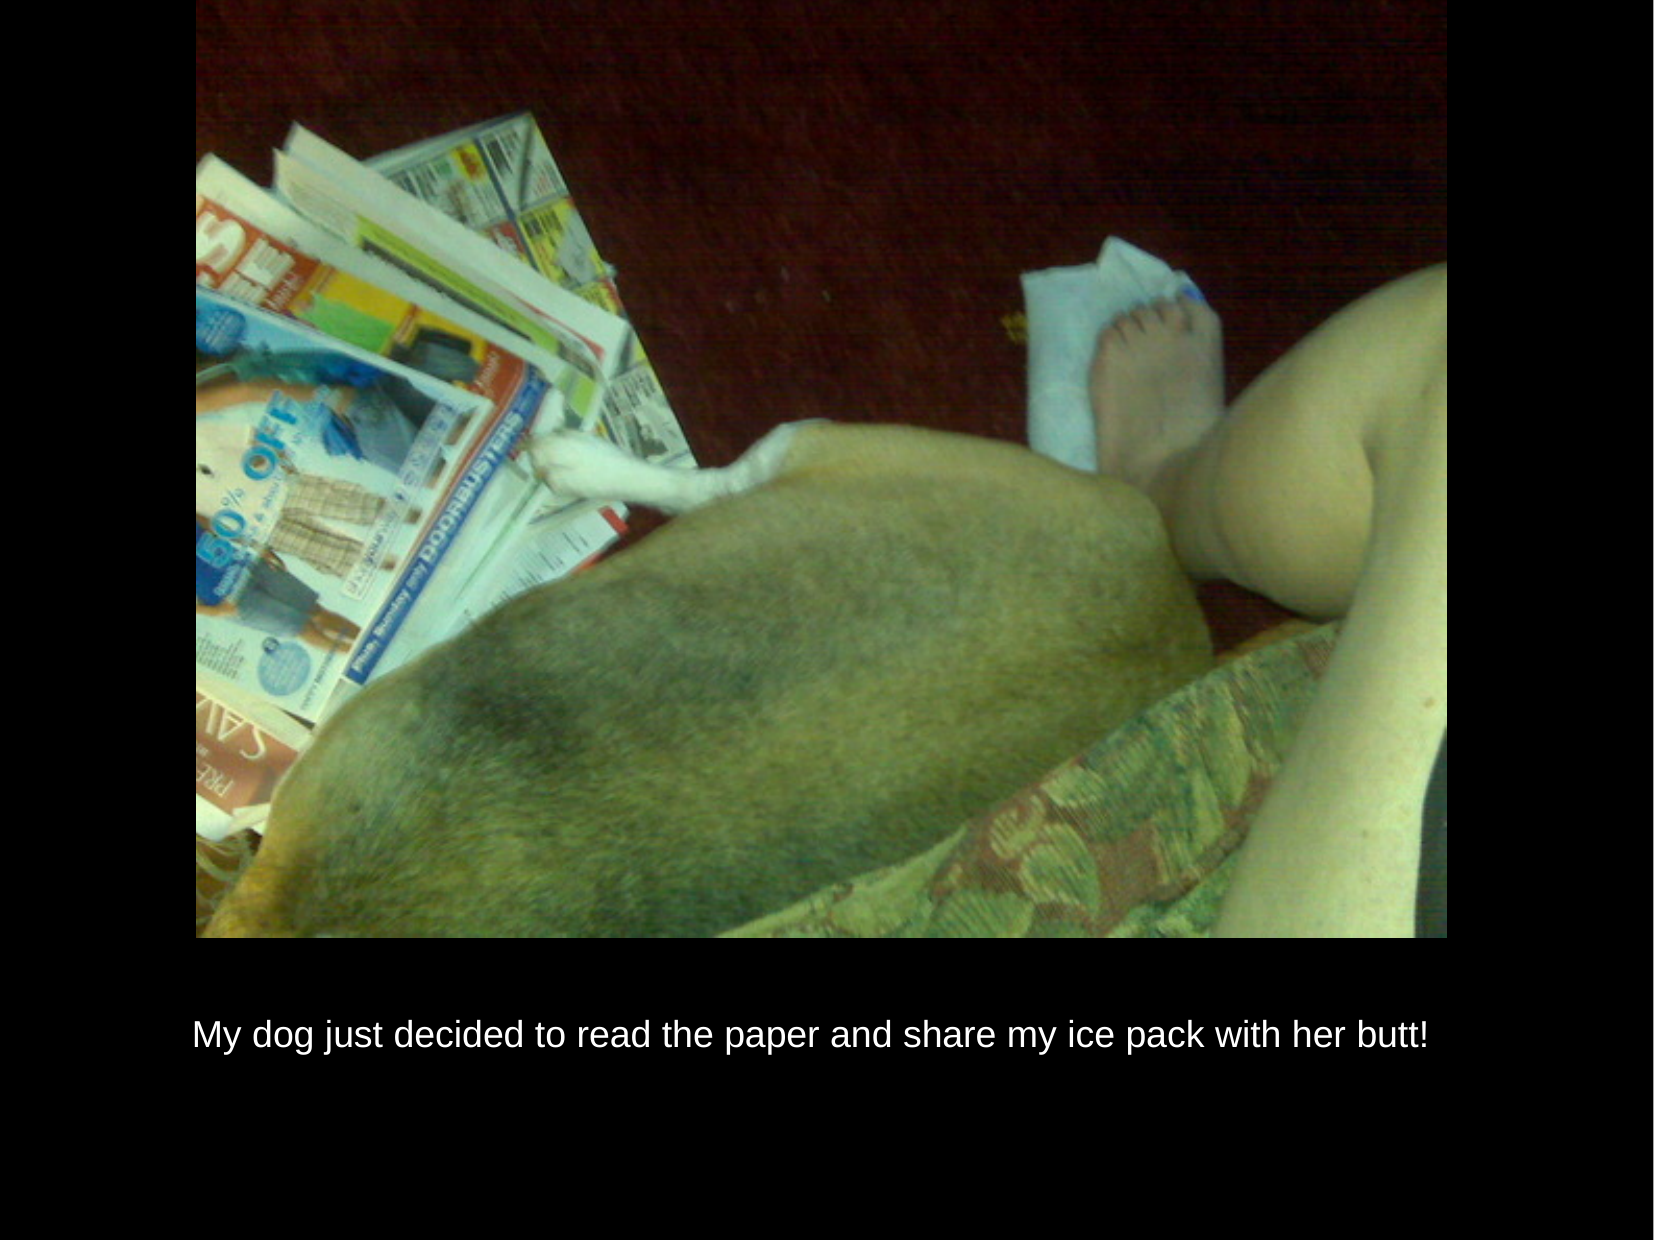

My dog just decided to read the paper and share my ice pack with her butt!